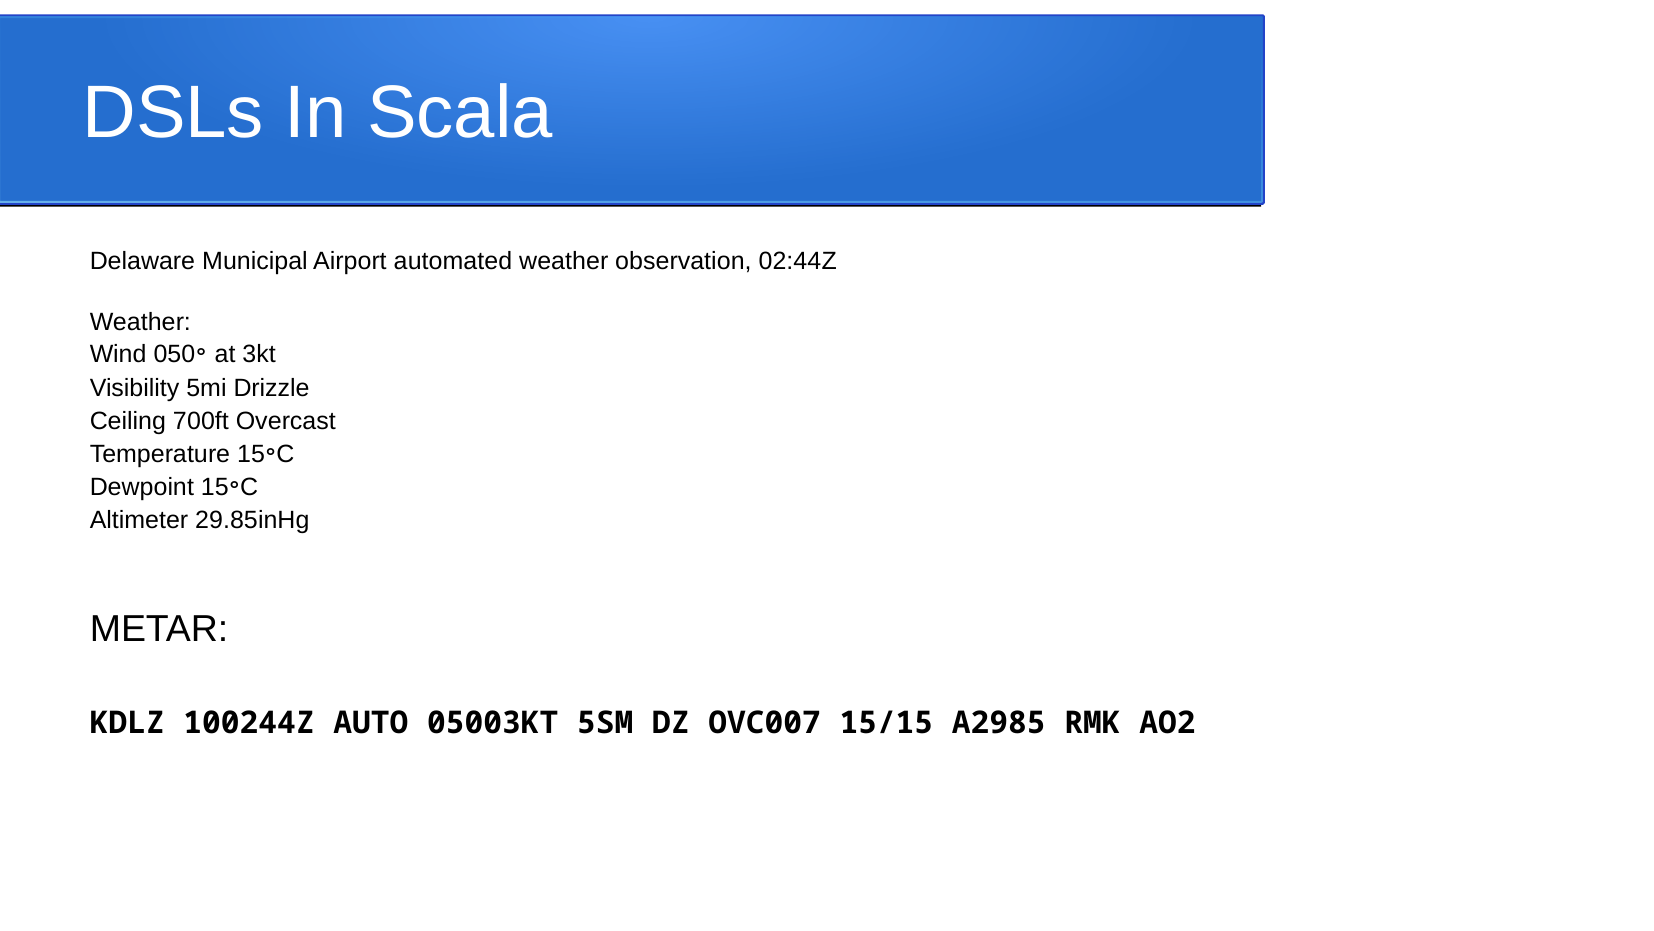

# DSLs In Scala
Delaware Municipal Airport automated weather observation, 02:44Z
Weather:
Wind 050॰ at 3kt
Visibility 5mi Drizzle
Ceiling 700ft Overcast
Temperature 15॰C
Dewpoint 15॰C
Altimeter 29.85inHg
METAR:
KDLZ 100244Z AUTO 05003KT 5SM DZ OVC007 15/15 A2985 RMK AO2